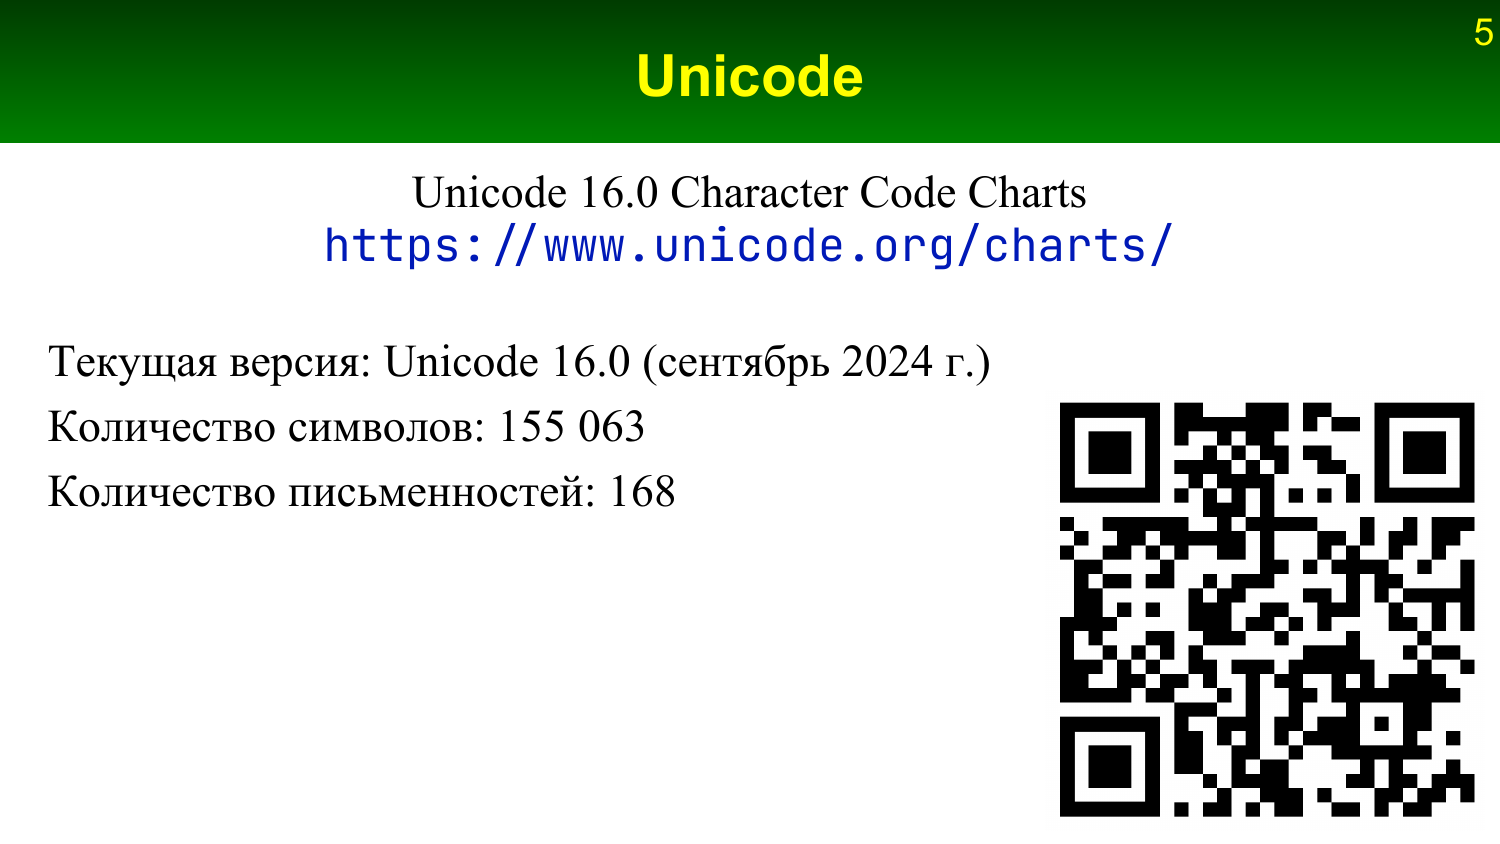

# Unicode
Unicode 16.0 Character Code Charts
https://www.unicode.org/charts/
Текущая версия: Unicode 16.0 (сентябрь 2024 г.)
Количество символов: 155 063
Количество письменностей: 168